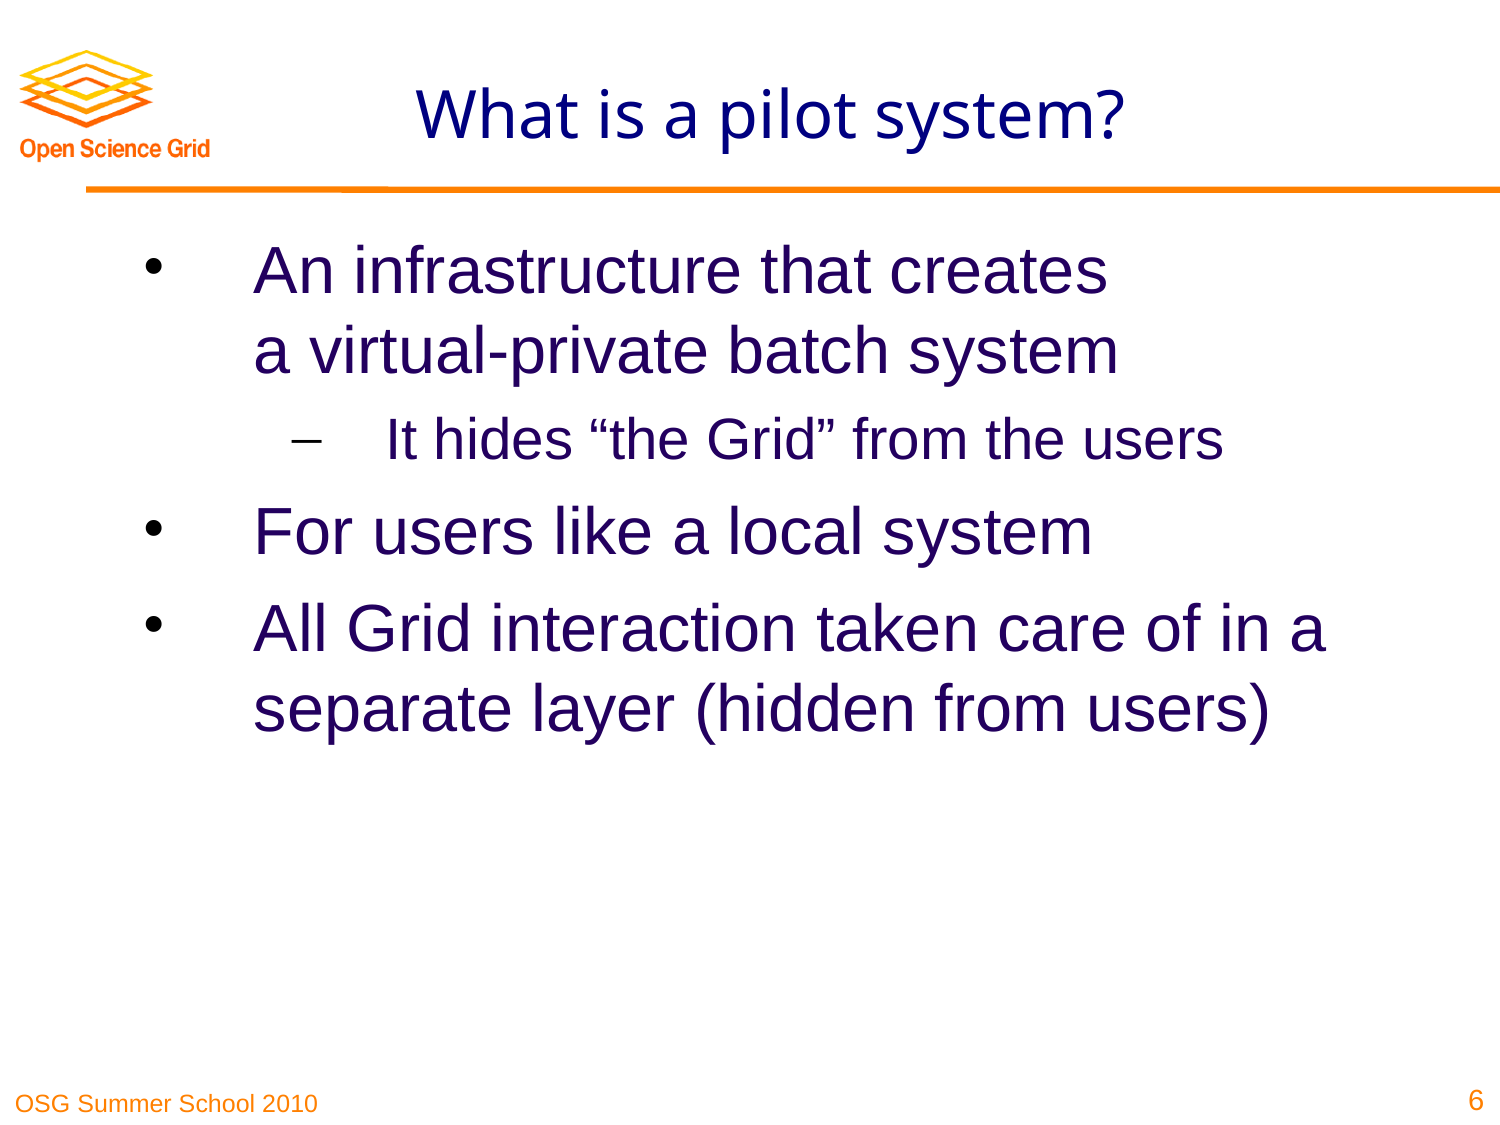

# What is a pilot system?
An infrastructure that creates
a virtual-private batch system
It hides “the Grid” from the users
For users like a local system
All Grid interaction taken care of in a separate layer (hidden from users)
6